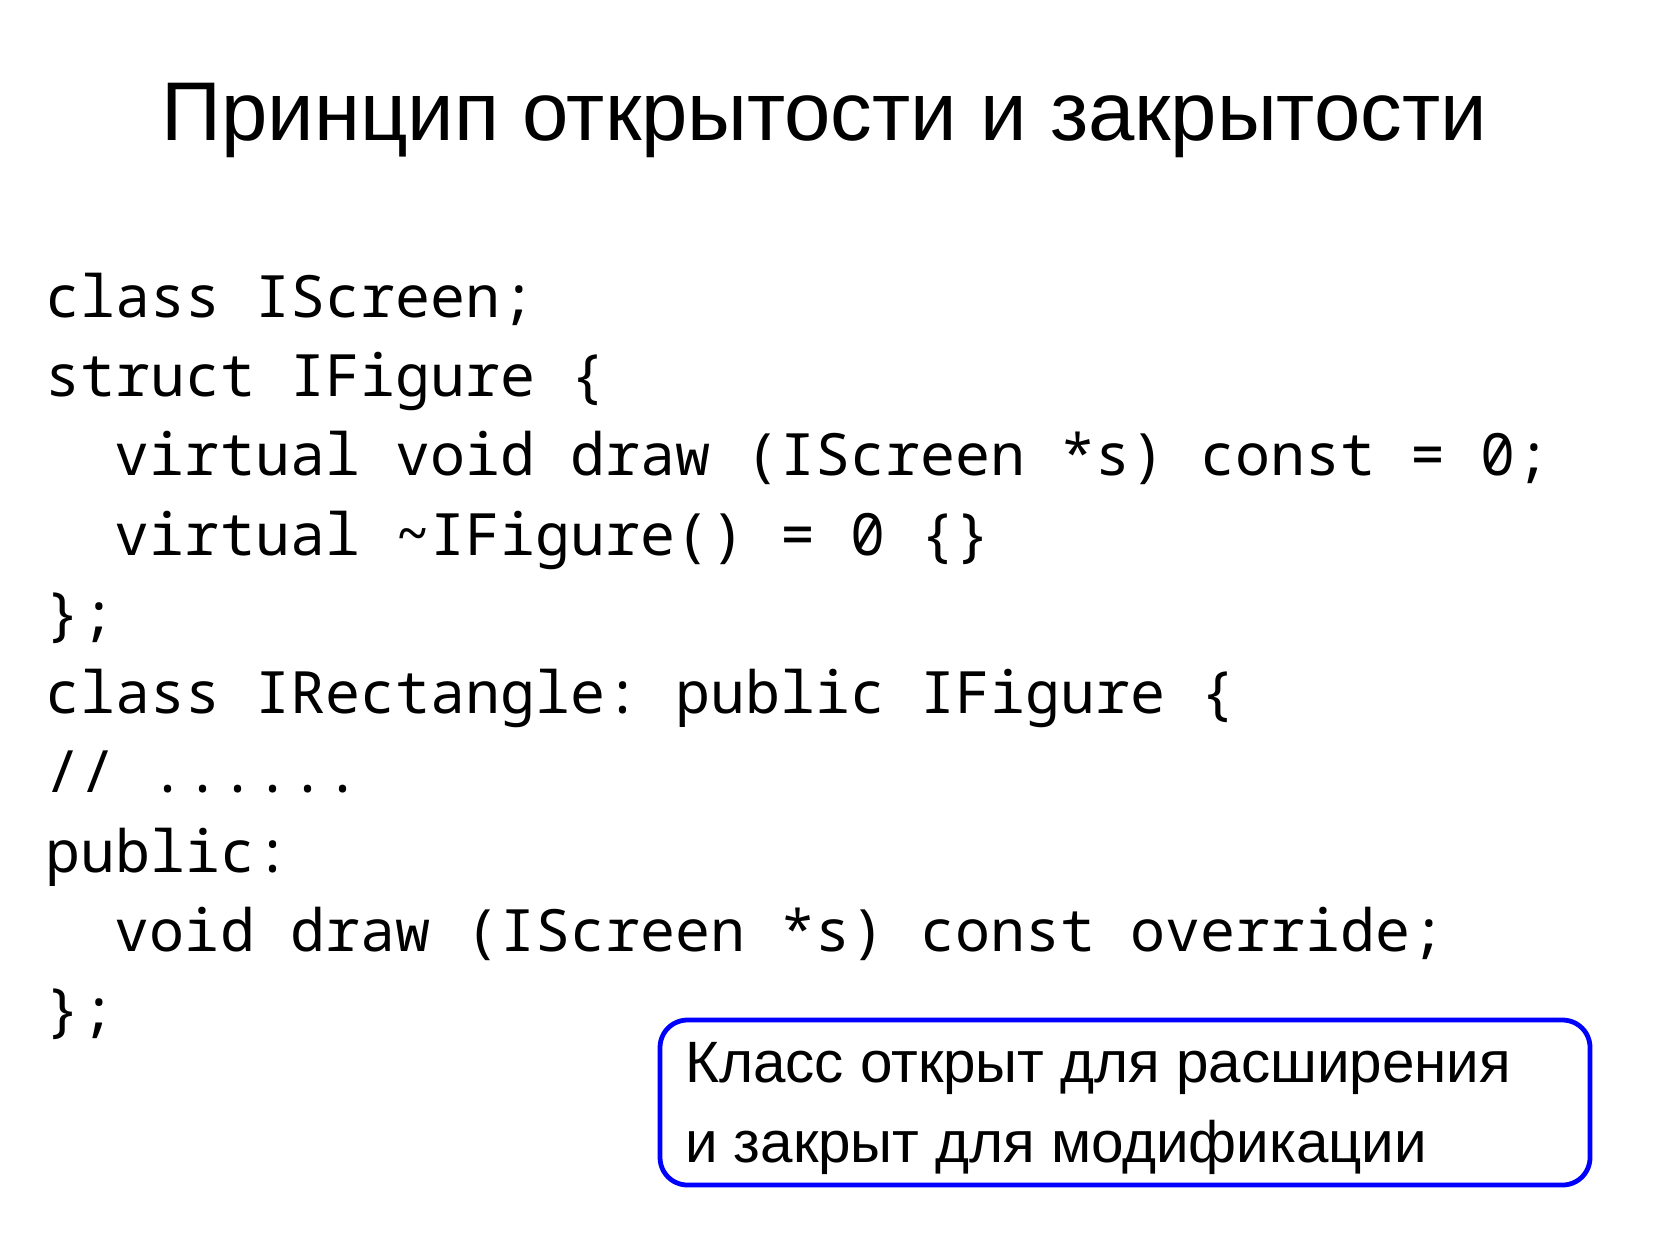

# Принцип открытости и закрытости
class IScreen;
struct IFigure {
 virtual void draw (IScreen *s) const = 0;
 virtual ~IFigure() = 0 {}
};
class IRectangle: public IFigure {
// ......
public:
 void draw (IScreen *s) const override;
};
Класс открыт для расширения
и закрыт для модификации